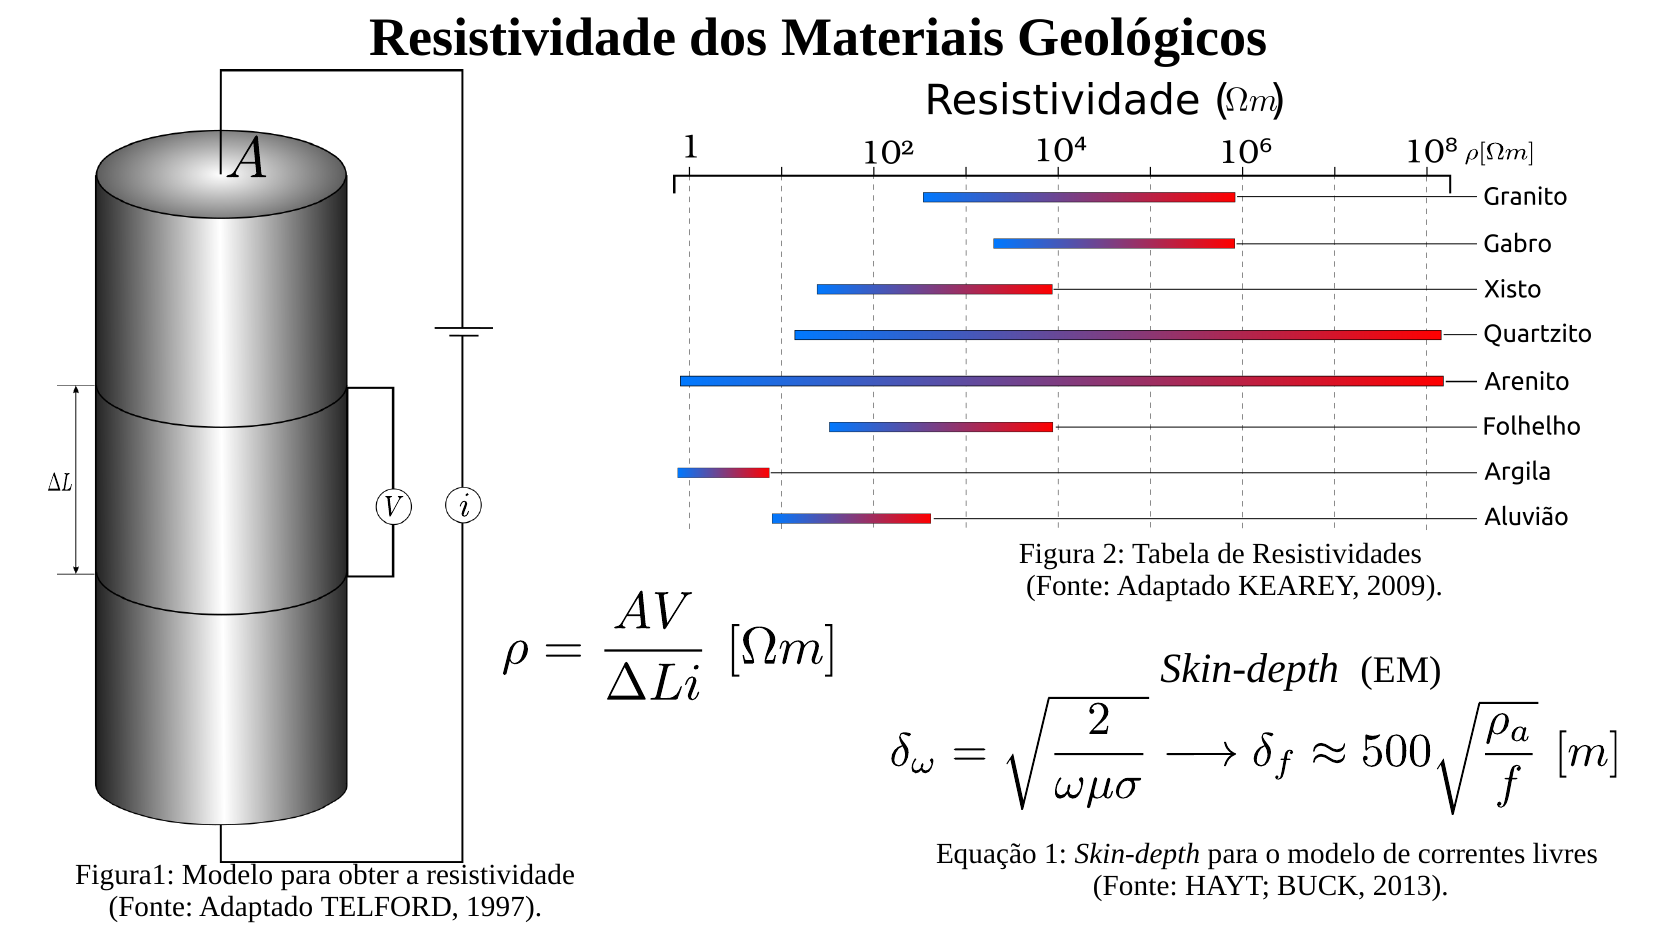

Resistividade dos Materiais Geológicos
Figura 2: Tabela de Resistividades
 (Fonte: Adaptado KEAREY, 2009).
Skin-depth (EM)
Equação 1: Skin-depth para o modelo de correntes livres
(Fonte: HAYT; BUCK, 2013).
Figura1: Modelo para obter a resistividade
(Fonte: Adaptado TELFORD, 1997).